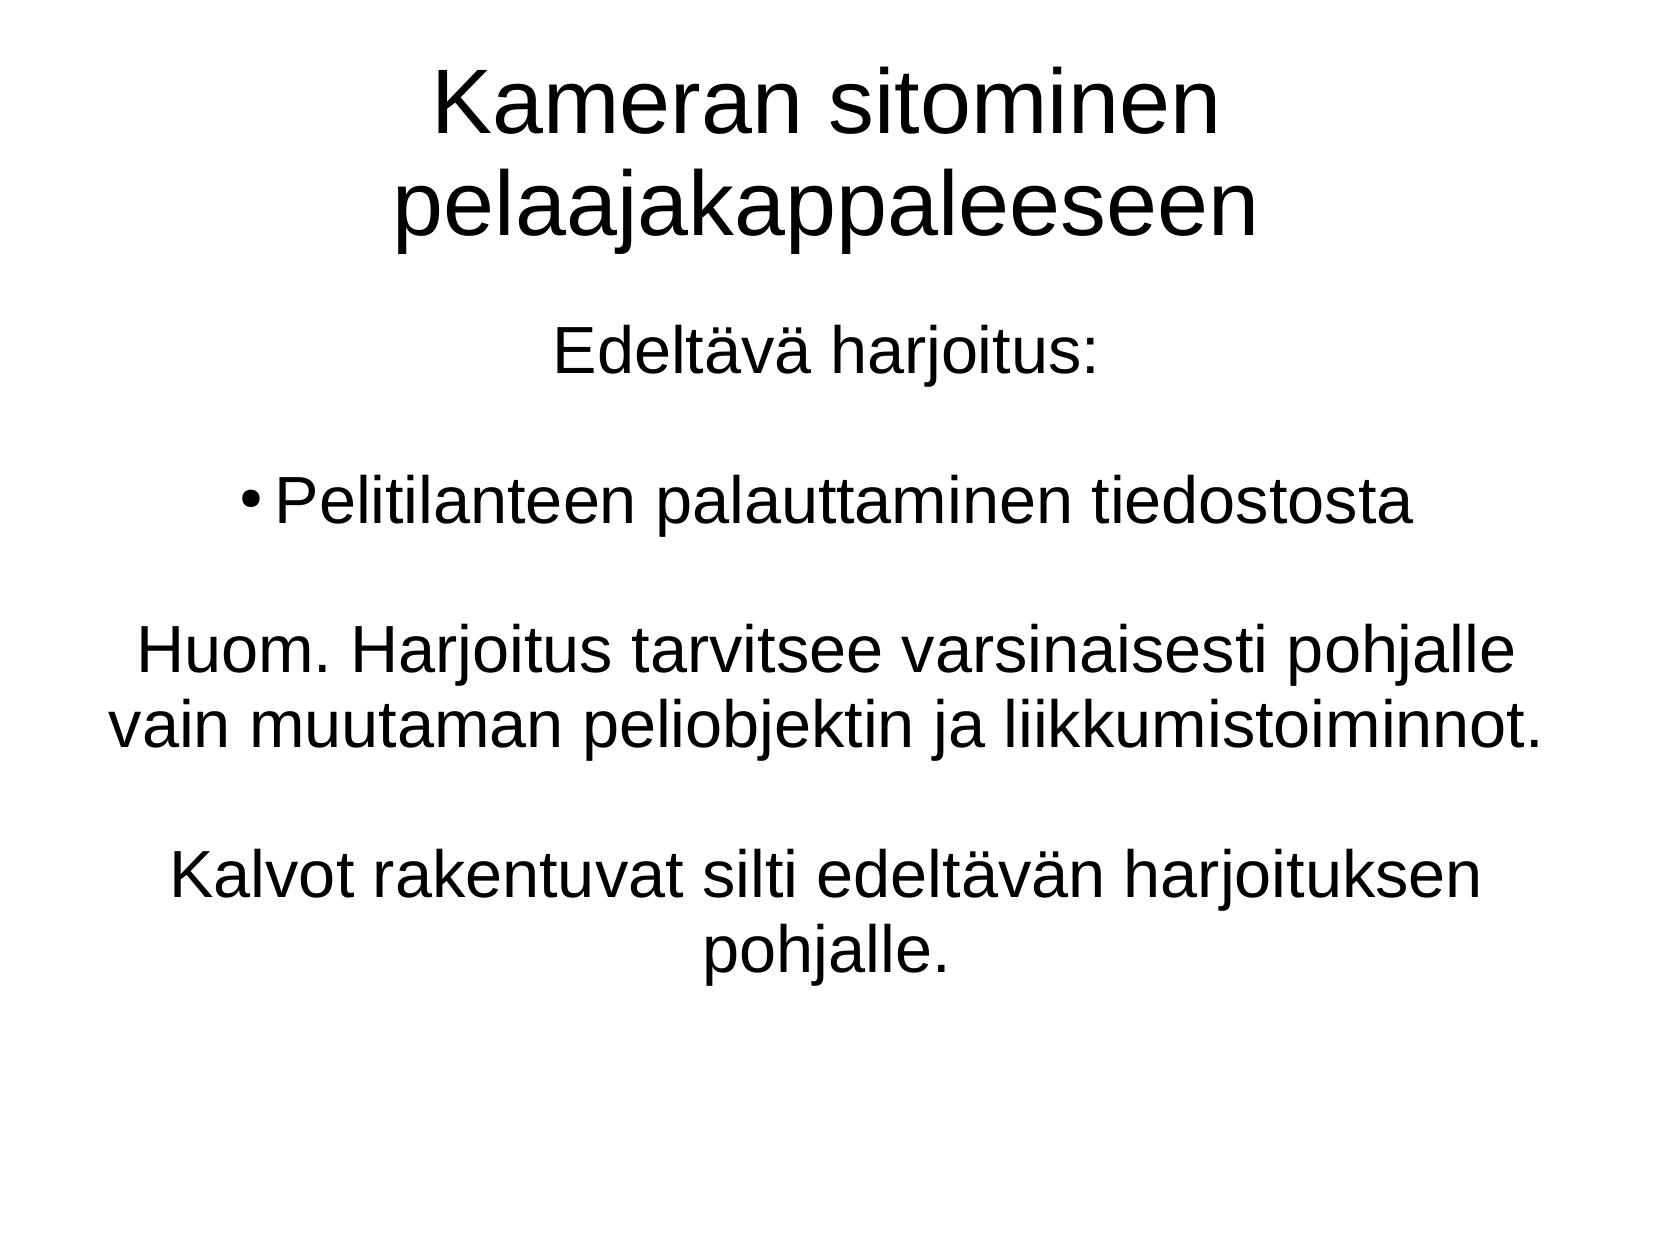

# Kameran sitominen pelaajakappaleeseen
Edeltävä harjoitus:
Pelitilanteen palauttaminen tiedostosta
Huom. Harjoitus tarvitsee varsinaisesti pohjalle vain muutaman peliobjektin ja liikkumistoiminnot.
Kalvot rakentuvat silti edeltävän harjoituksen pohjalle.